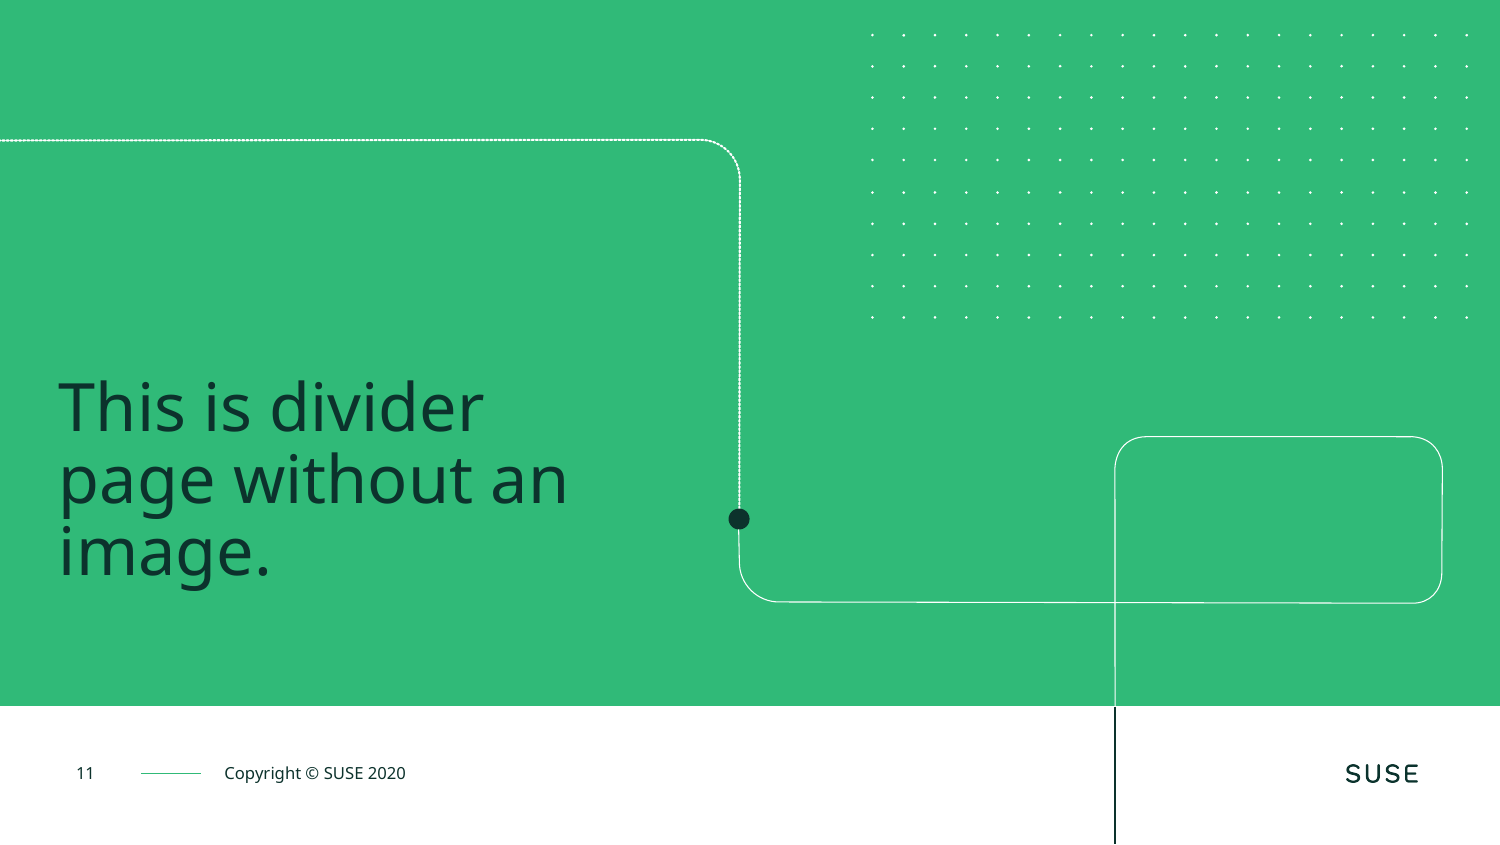

# This is divider page without an image.